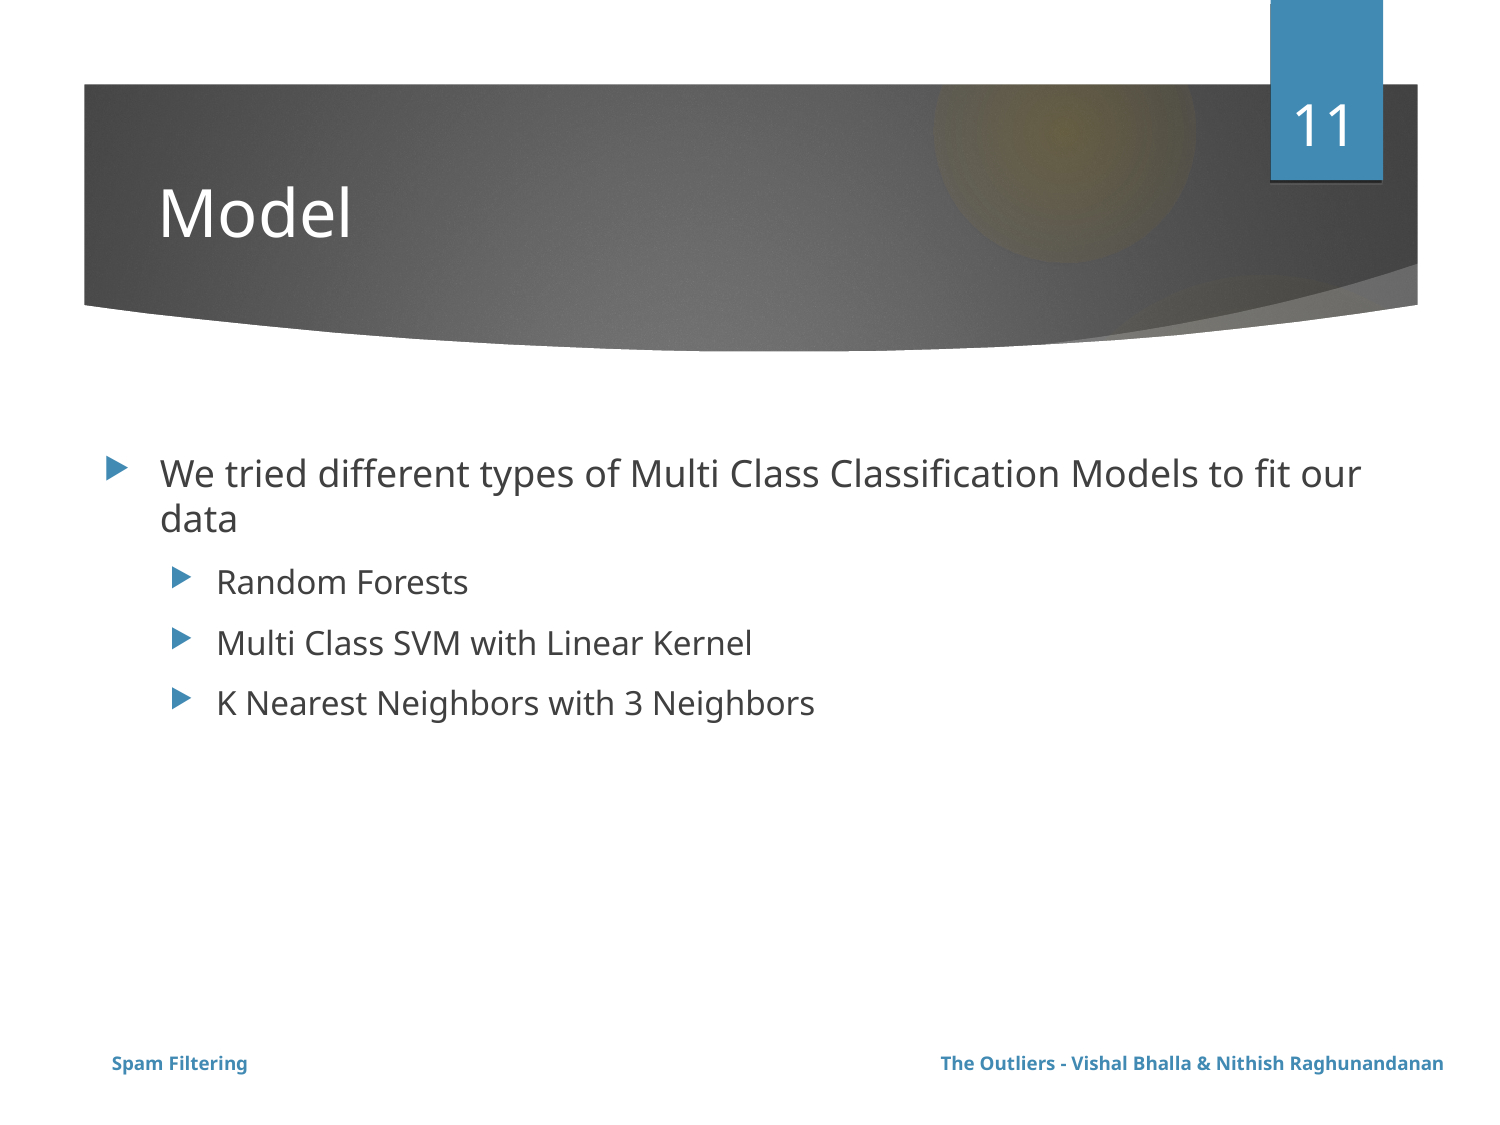

# Model
We tried different types of Multi Class Classification Models to fit our data
Random Forests
Multi Class SVM with Linear Kernel
K Nearest Neighbors with 3 Neighbors
The Outliers - Vishal Bhalla & Nithish Raghunandanan
Spam Filtering